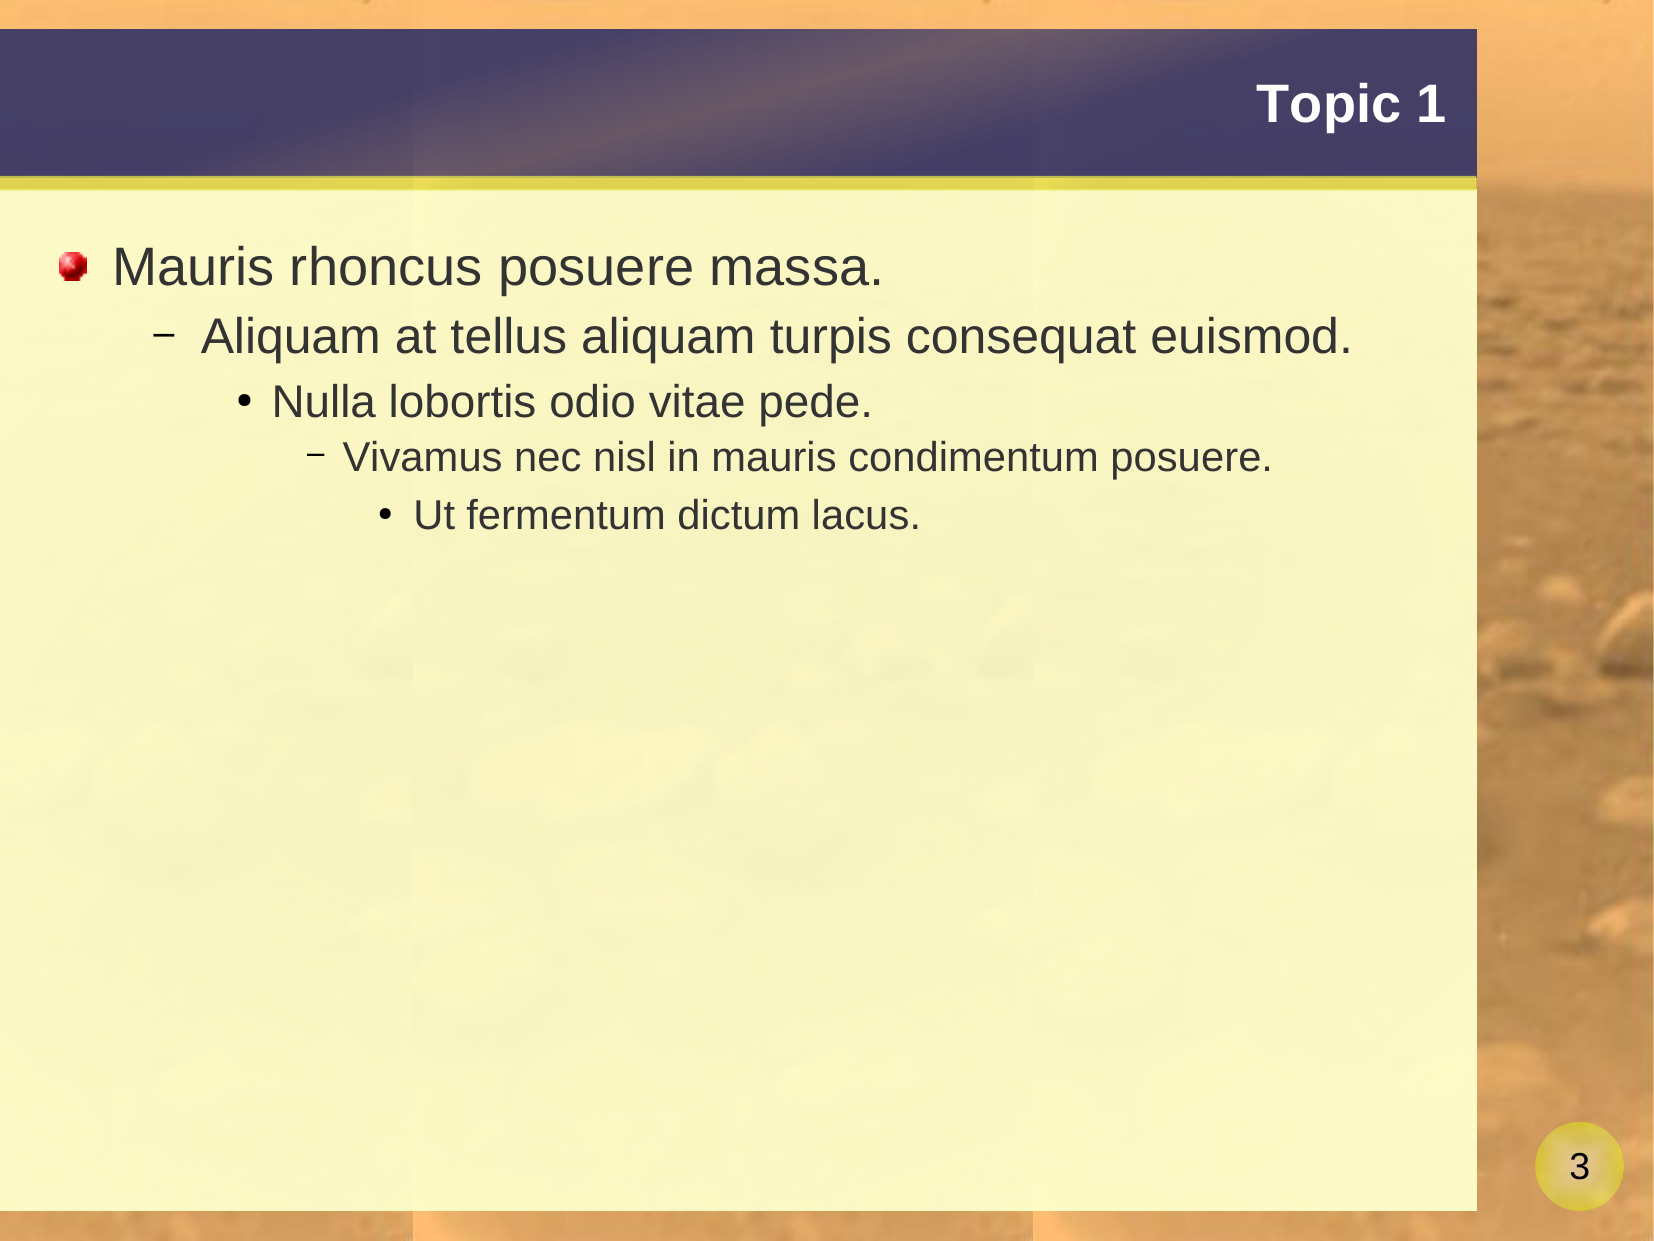

# Topic 1
Mauris rhoncus posuere massa.
Aliquam at tellus aliquam turpis consequat euismod.
Nulla lobortis odio vitae pede.
Vivamus nec nisl in mauris condimentum posuere.
Ut fermentum dictum lacus.